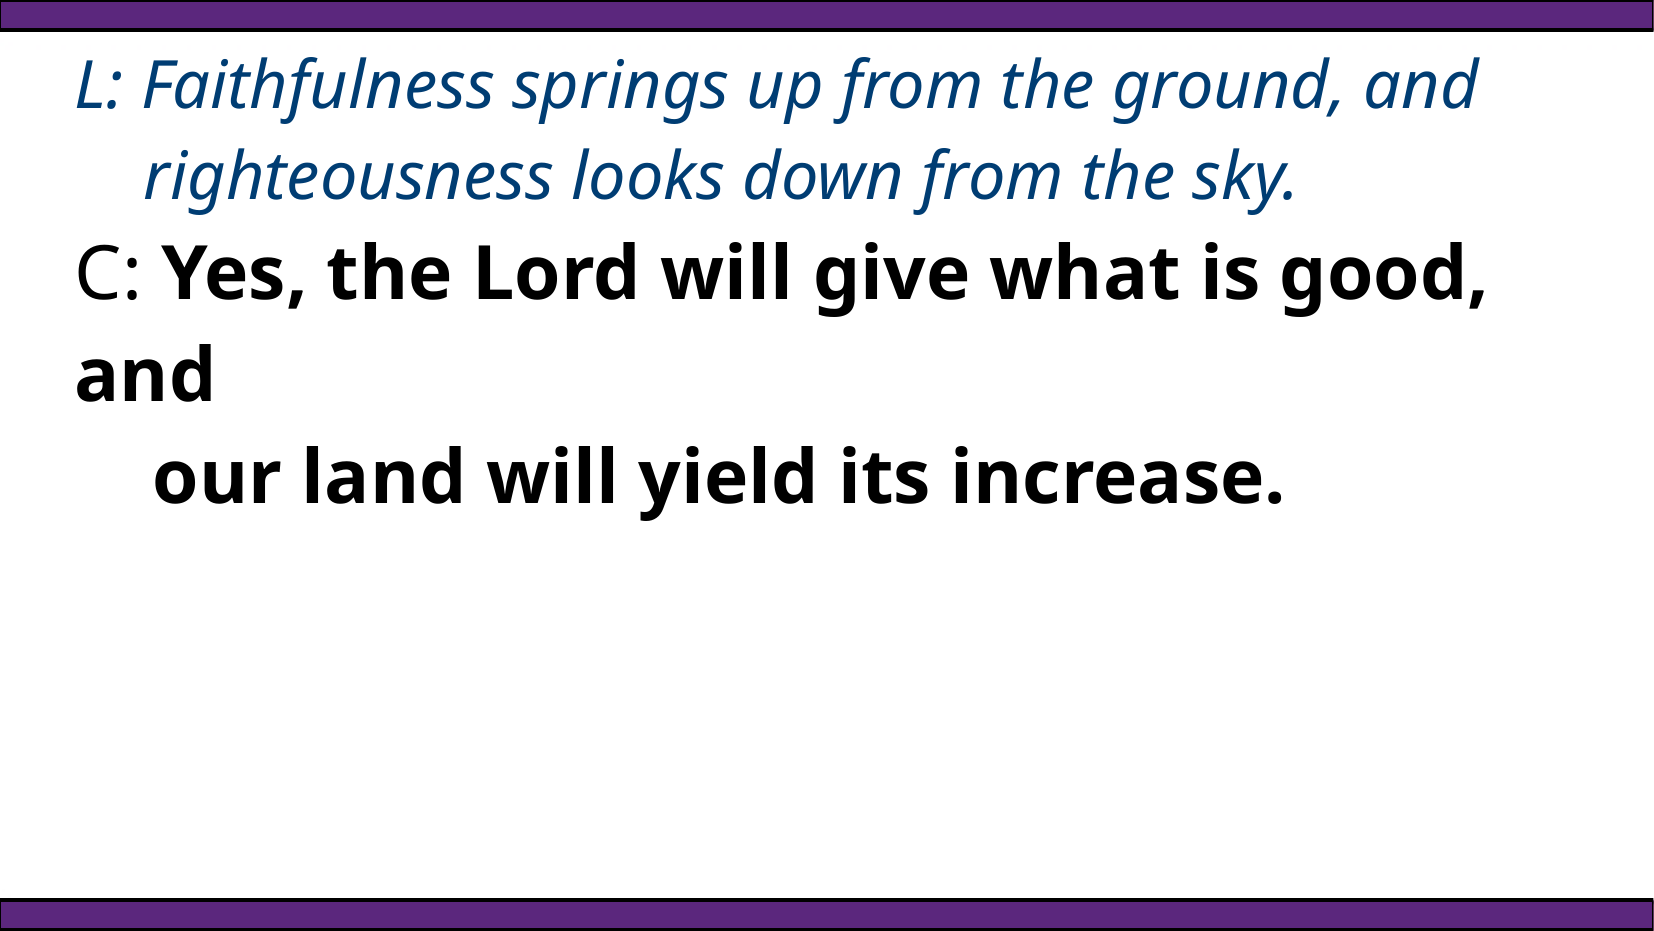

L	: Faithfulness springs up from the ground, and
 righteousness looks down from the sky.
C: Yes, the Lord will give what is good, and
 our land will yield its increase.